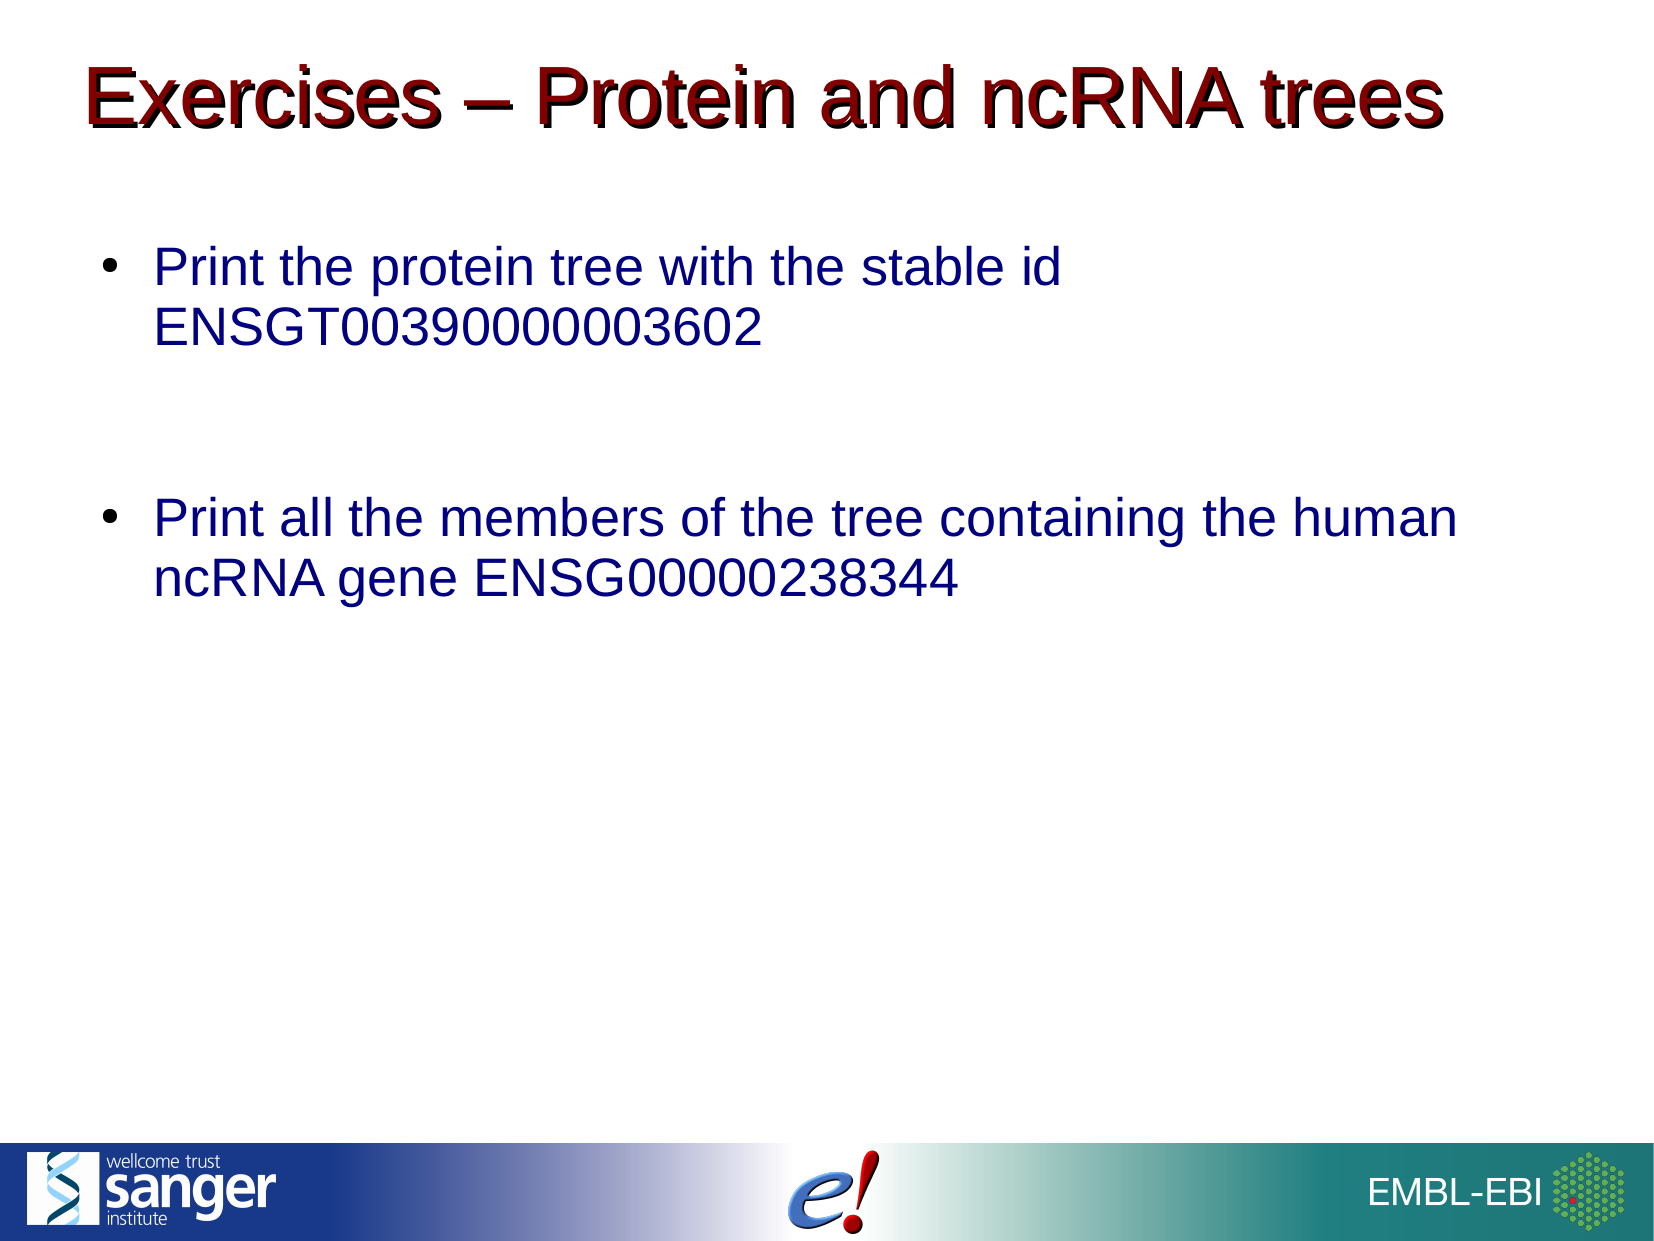

# Exercises – Protein and ncRNA trees
Print the protein tree with the stable id ENSGT00390000003602
Print all the members of the tree containing the human ncRNA gene ENSG00000238344